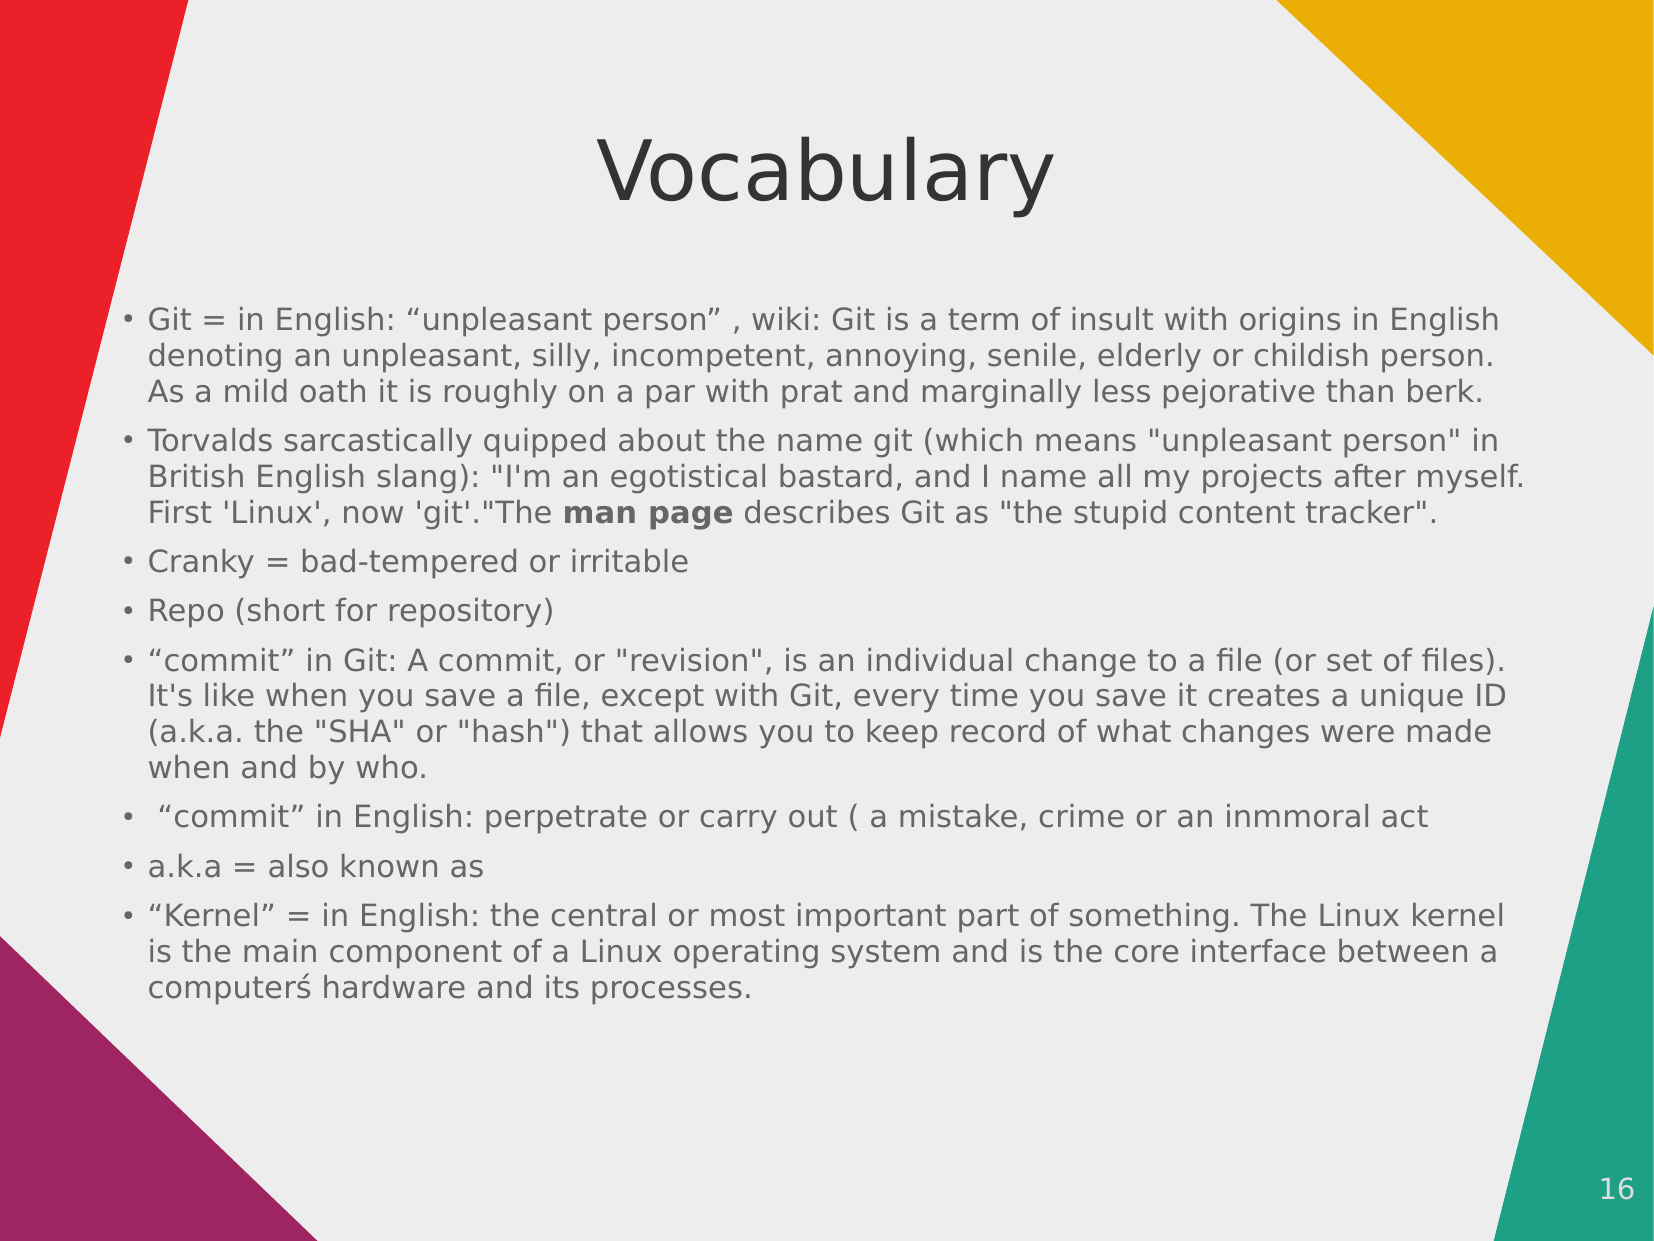

# Vocabulary
Git = in English: “unpleasant person” , wiki: Git is a term of insult with origins in English denoting an unpleasant, silly, incompetent, annoying, senile, elderly or childish person. As a mild oath it is roughly on a par with prat and marginally less pejorative than berk.
Torvalds sarcastically quipped about the name git (which means "unpleasant person" in British English slang): "I'm an egotistical bastard, and I name all my projects after myself. First 'Linux', now 'git'."The man page describes Git as "the stupid content tracker".
Cranky = bad-tempered or irritable
Repo (short for repository)
“commit” in Git: A commit, or "revision", is an individual change to a file (or set of files). It's like when you save a file, except with Git, every time you save it creates a unique ID (a.k.a. the "SHA" or "hash") that allows you to keep record of what changes were made when and by who.
 “commit” in English: perpetrate or carry out ( a mistake, crime or an inmmoral act
a.k.a = also known as
“Kernel” = in English: the central or most important part of something. The Linux kernel is the main component of a Linux operating system and is the core interface between a computerś hardware and its processes.
16